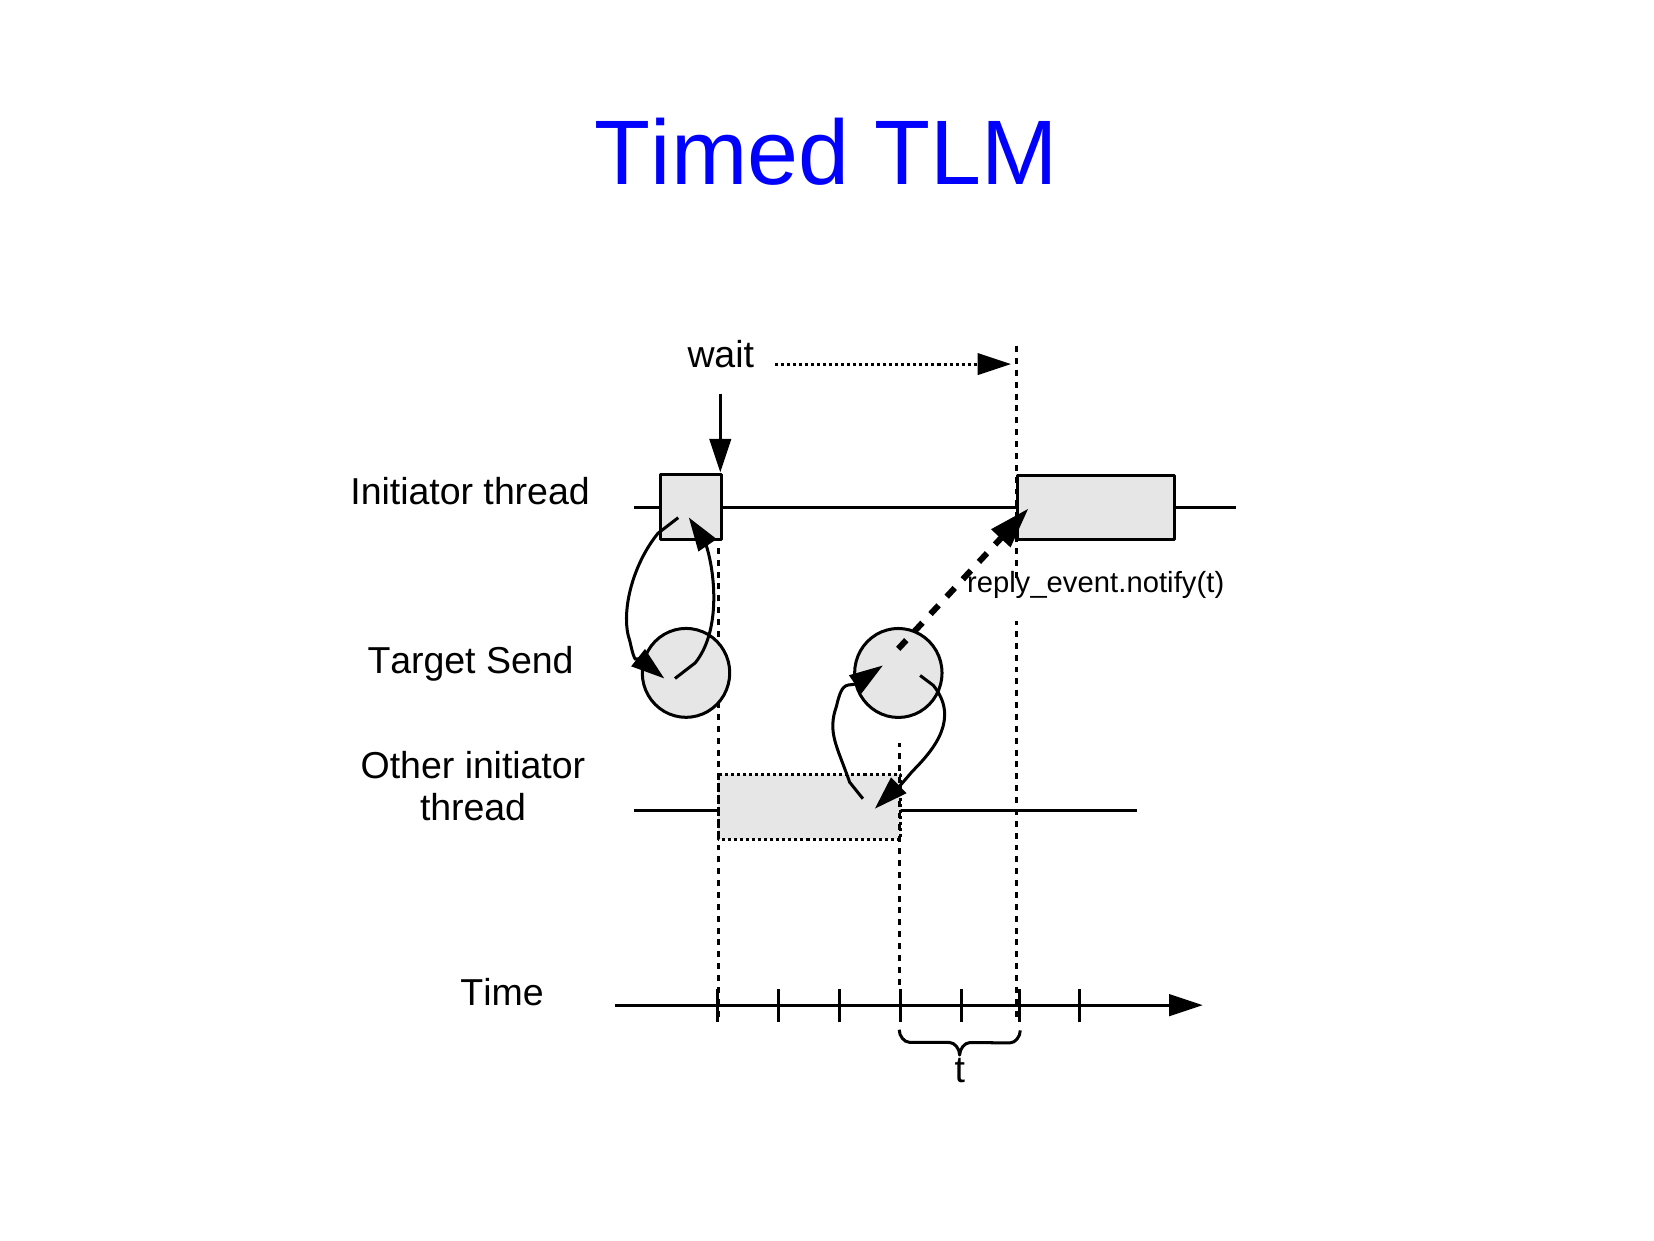

# Timed TLM
wait
Initiator thread
reply_event.notify(t)
Target Send
Other initiator
thread
Time
t